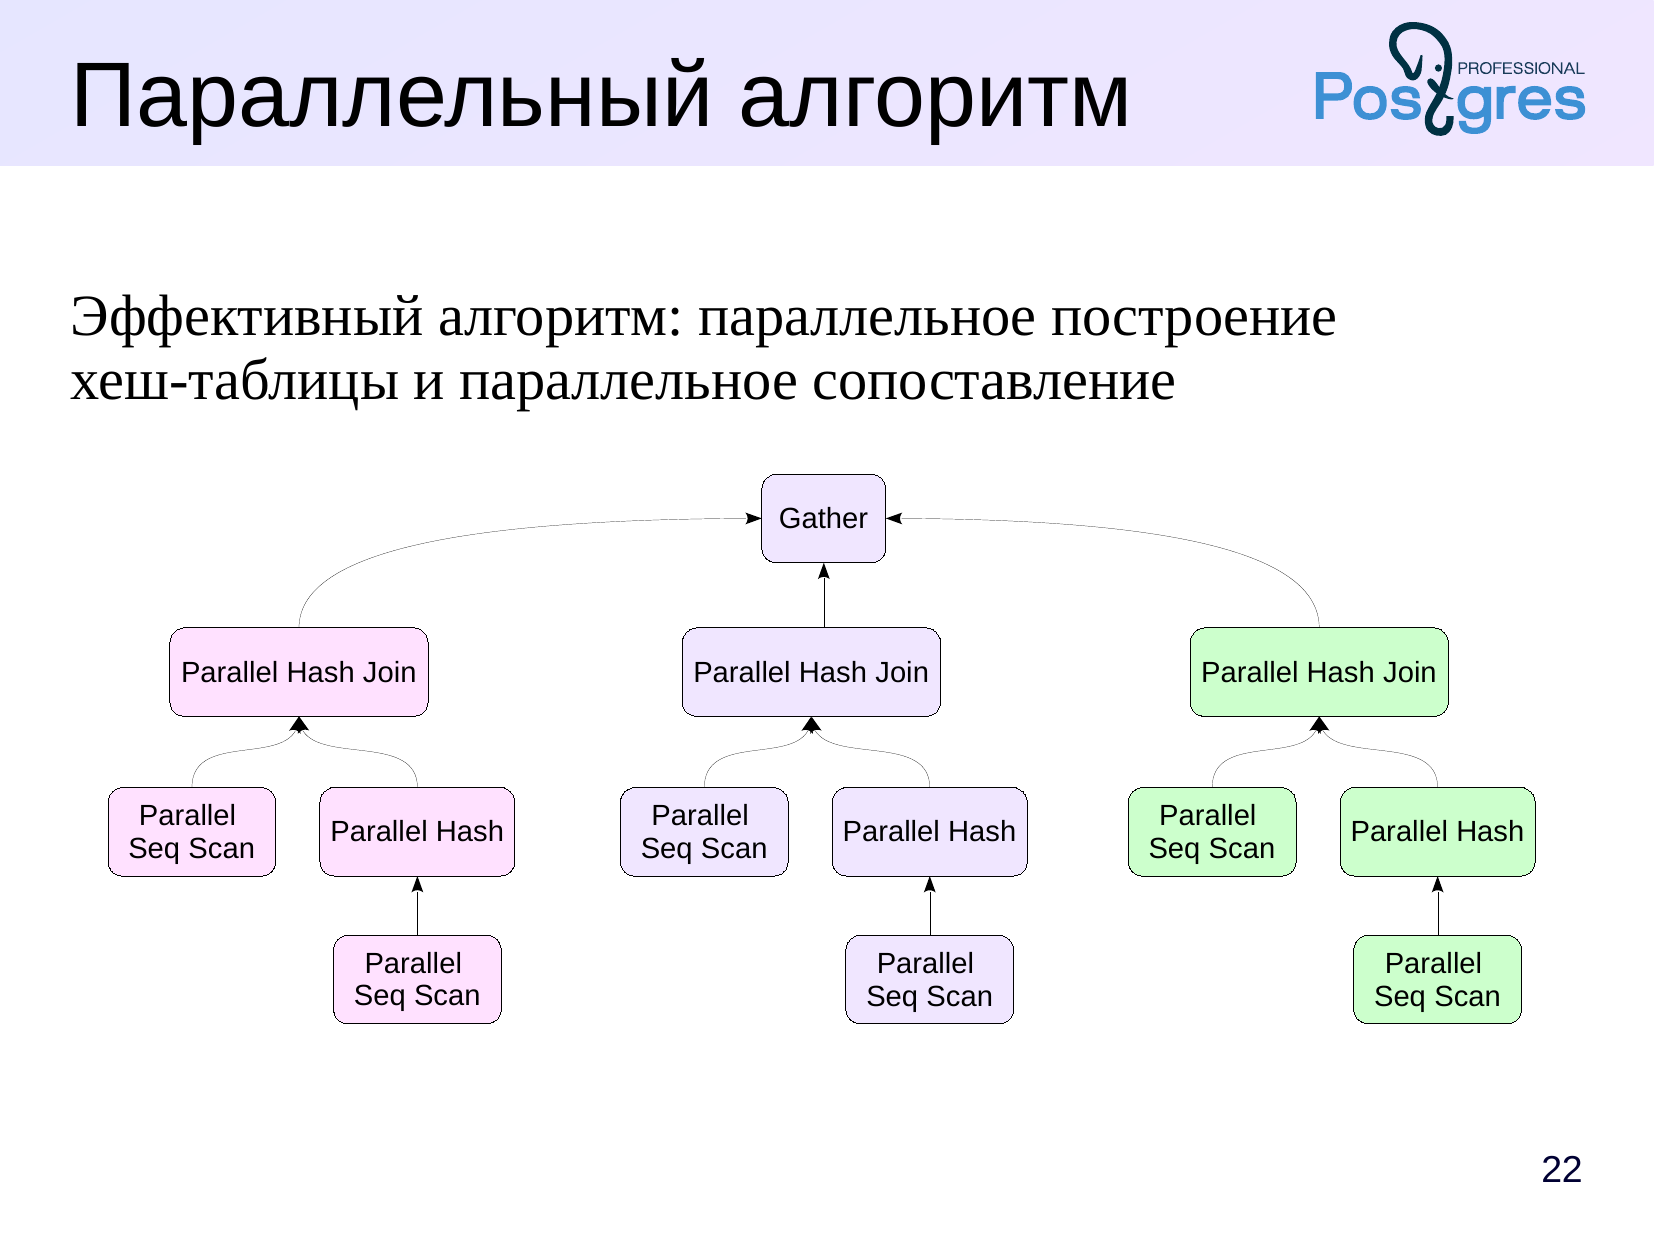

Параллельный алгоритм
# Эффективный алгоритм: параллельное построение хеш-таблицы и параллельное сопоставление
Gather
Parallel Hash Join
Parallel Hash Join
Parallel Hash Join
Parallel Hash
Parallel Hash
Parallel Hash
Parallel
Seq Scan
Parallel
Seq Scan
Parallel
Seq Scan
Parallel
Seq Scan
Parallel
Seq Scan
Parallel
Seq Scan